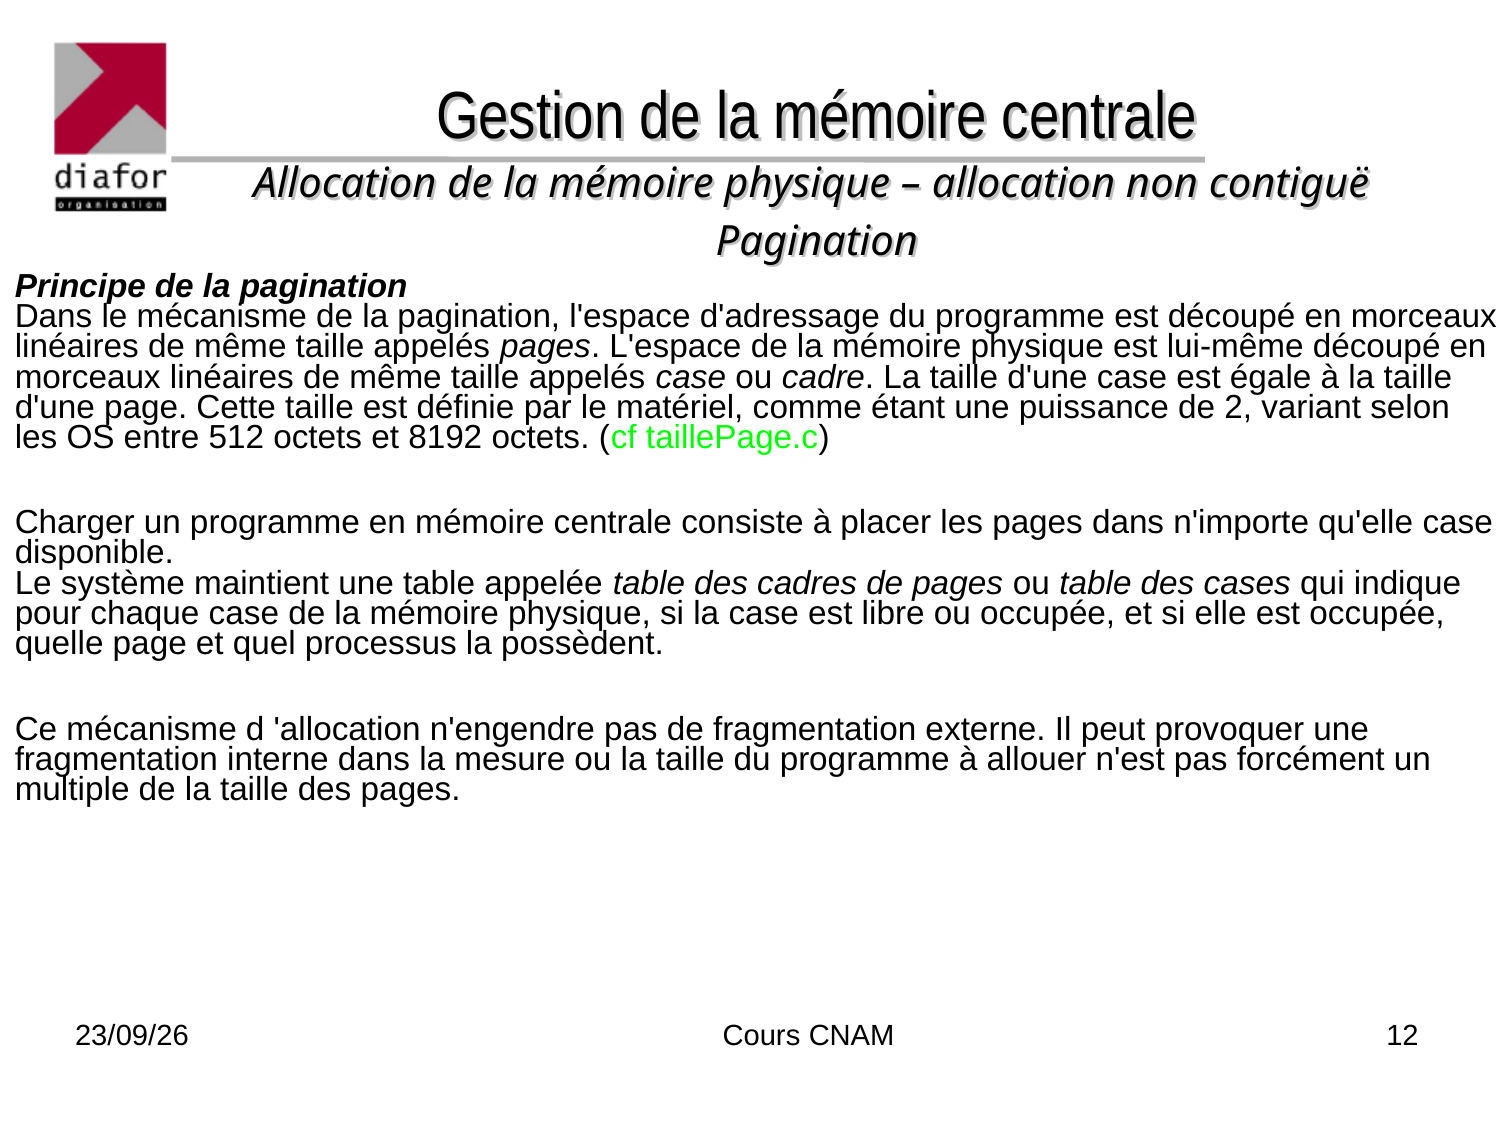

# Gestion de la mémoire centrale Allocation de la mémoire physique – allocation non contiguë Pagination
Principe de la pagination
Dans le mécanisme de la pagination, l'espace d'adressage du programme est découpé en morceaux
linéaires de même taille appelés pages. L'espace de la mémoire physique est lui-même découpé en
morceaux linéaires de même taille appelés case ou cadre. La taille d'une case est égale à la taille
d'une page. Cette taille est définie par le matériel, comme étant une puissance de 2, variant selon
les OS entre 512 octets et 8192 octets. (cf taillePage.c)
Charger un programme en mémoire centrale consiste à placer les pages dans n'importe qu'elle case
disponible.
Le système maintient une table appelée table des cadres de pages ou table des cases qui indique
pour chaque case de la mémoire physique, si la case est libre ou occupée, et si elle est occupée,
quelle page et quel processus la possèdent.
Ce mécanisme d 'allocation n'engendre pas de fragmentation externe. Il peut provoquer une
fragmentation interne dans la mesure ou la taille du programme à allouer n'est pas forcément un
multiple de la taille des pages.
Cours CNAM
12